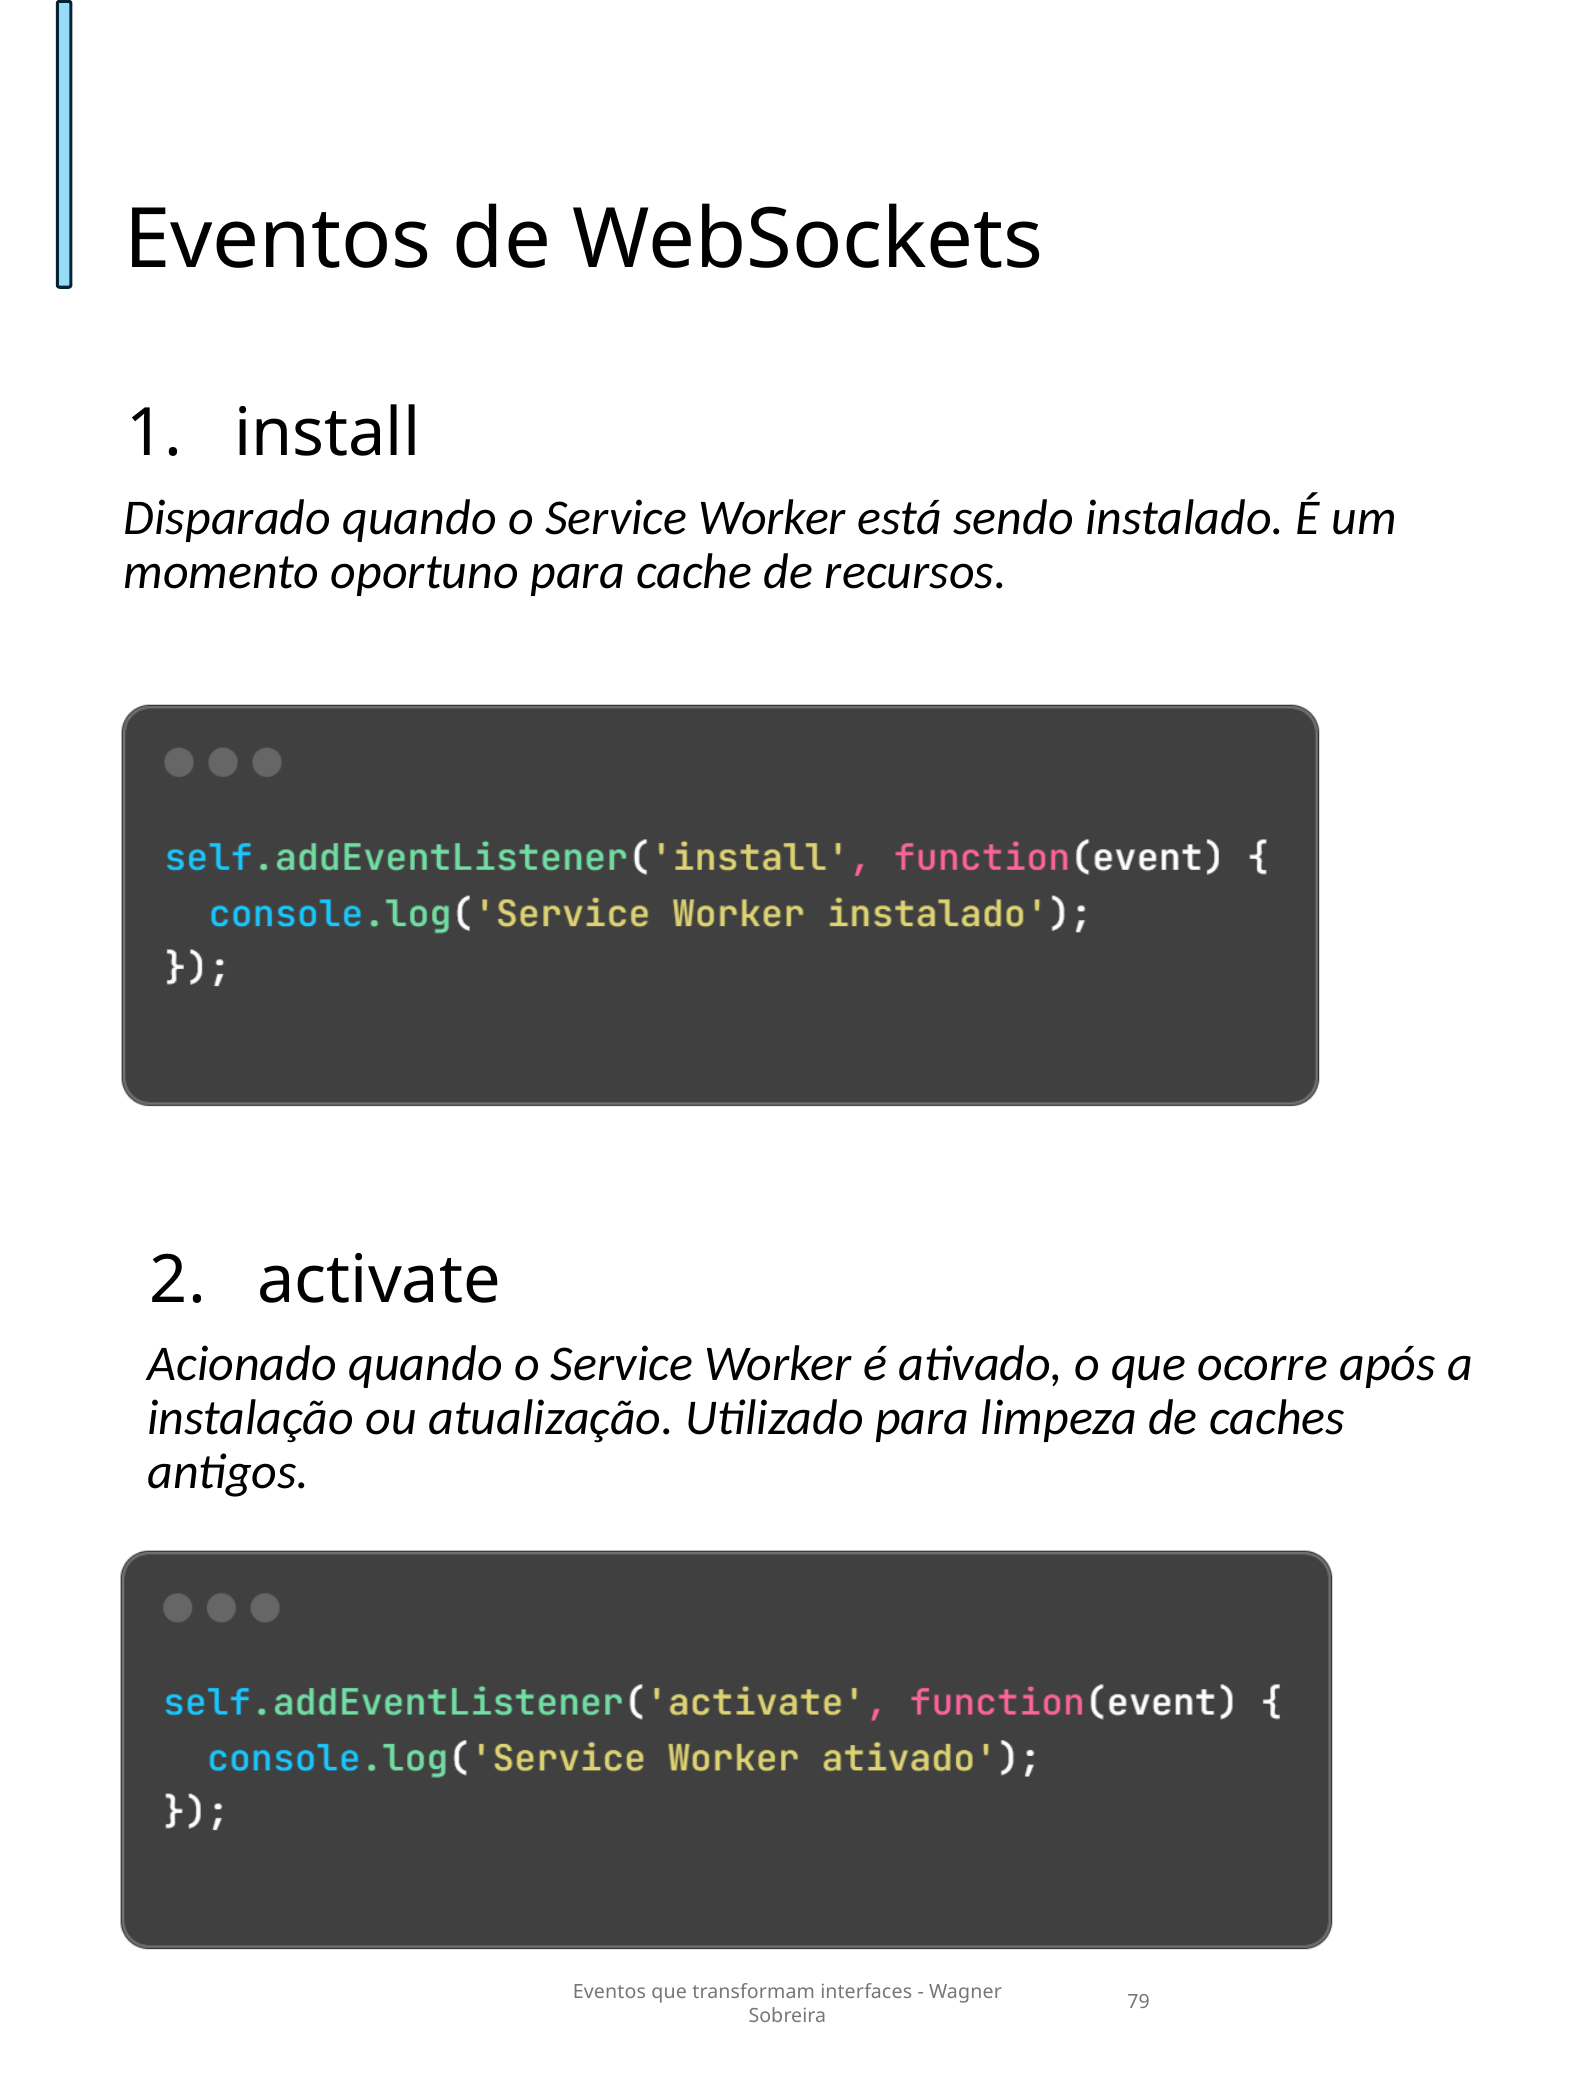

Eventos de WebSockets
1.   install
Disparado quando o Service Worker está sendo instalado. É um momento oportuno para cache de recursos.
2.   activate
Acionado quando o Service Worker é ativado, o que ocorre após a instalação ou atualização. Utilizado para limpeza de caches antigos.
Eventos que transformam interfaces - Wagner Sobreira